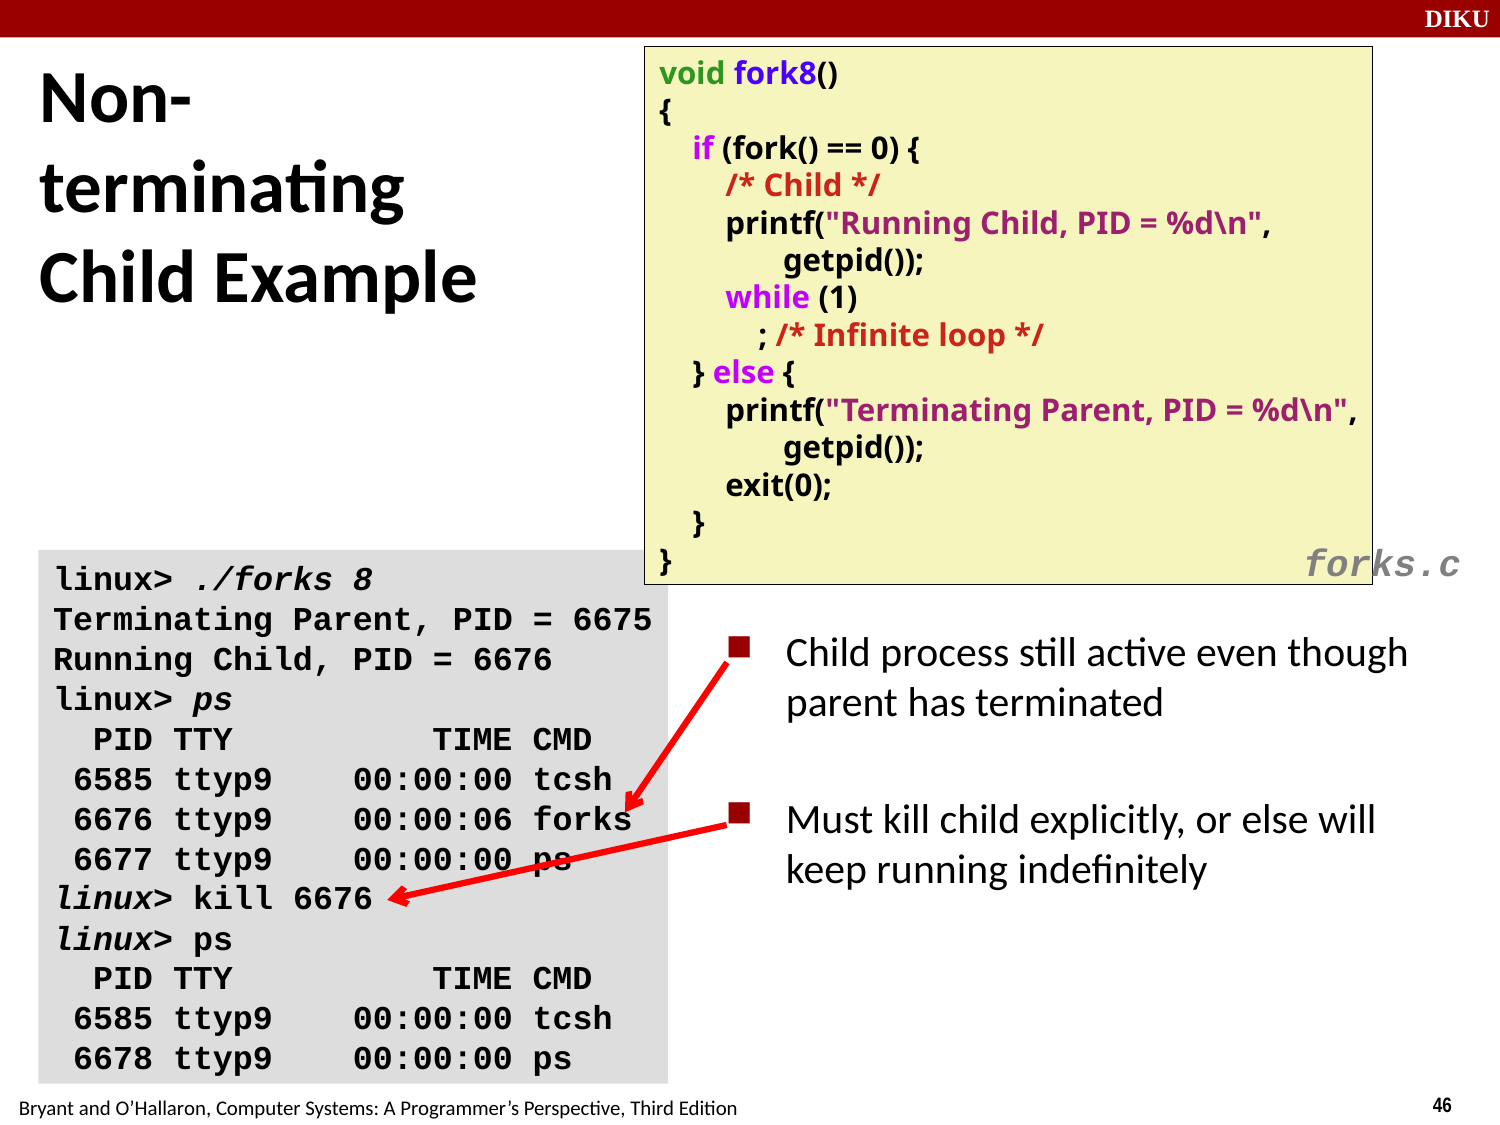

void fork8()
{
 if (fork() == 0) {
 /* Child */
 printf("Running Child, PID = %d\n",
 getpid());
 while (1)
 ; /* Infinite loop */
 } else {
 printf("Terminating Parent, PID = %d\n",
 getpid());
 exit(0);
 }
}
# Non- terminating Child Example
forks.c
linux> ./forks 8
Terminating Parent, PID = 6675
Running Child, PID = 6676
linux> ps
 PID TTY TIME CMD
 6585 ttyp9 00:00:00 tcsh
 6676 ttyp9 00:00:06 forks
 6677 ttyp9 00:00:00 ps
linux> kill 6676
linux> ps
 PID TTY TIME CMD
 6585 ttyp9 00:00:00 tcsh
 6678 ttyp9 00:00:00 ps
Child process still active even though parent has terminated
Must kill child explicitly, or else will keep running indefinitely